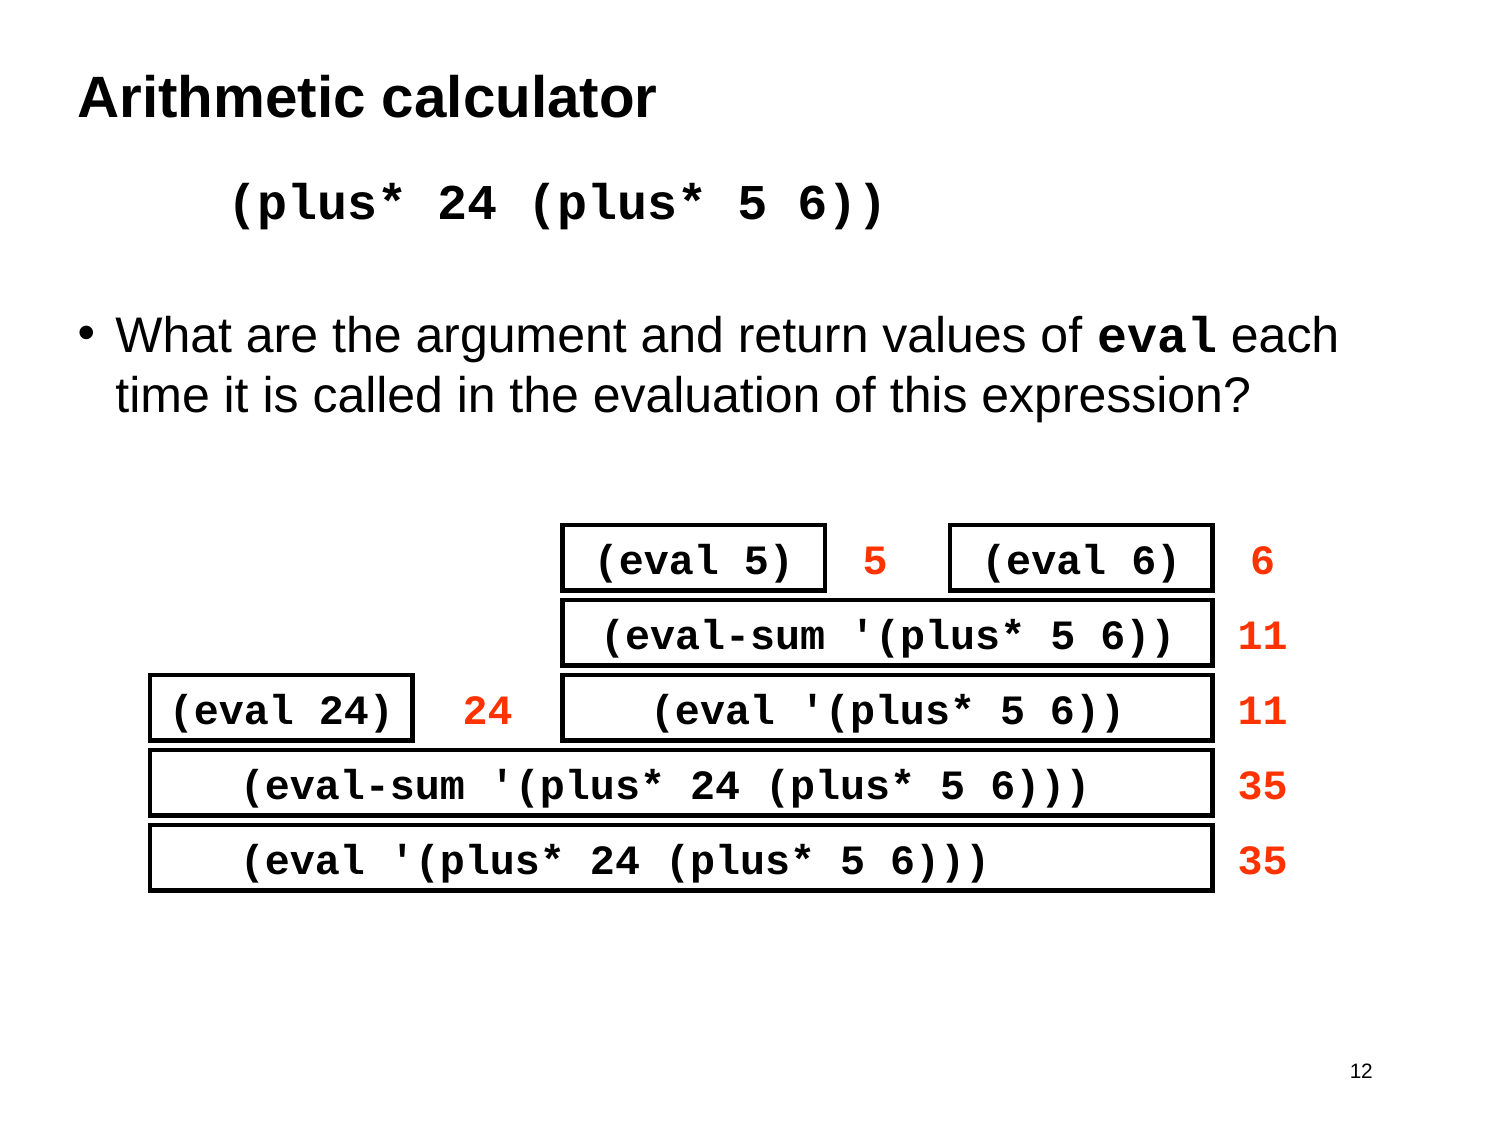

Arithmetic calculator
		(plus* 24 (plus* 5 6))
What are the argument and return values of eval each time it is called in the evaluation of this expression?
(eval 5)
5
(eval 6)
6
(eval-sum '(plus* 5 6))
11
(eval 24)
24
(eval '(plus* 5 6))
11
 (eval-sum '(plus* 24 (plus* 5 6)))
35
 (eval '(plus* 24 (plus* 5 6)))
35